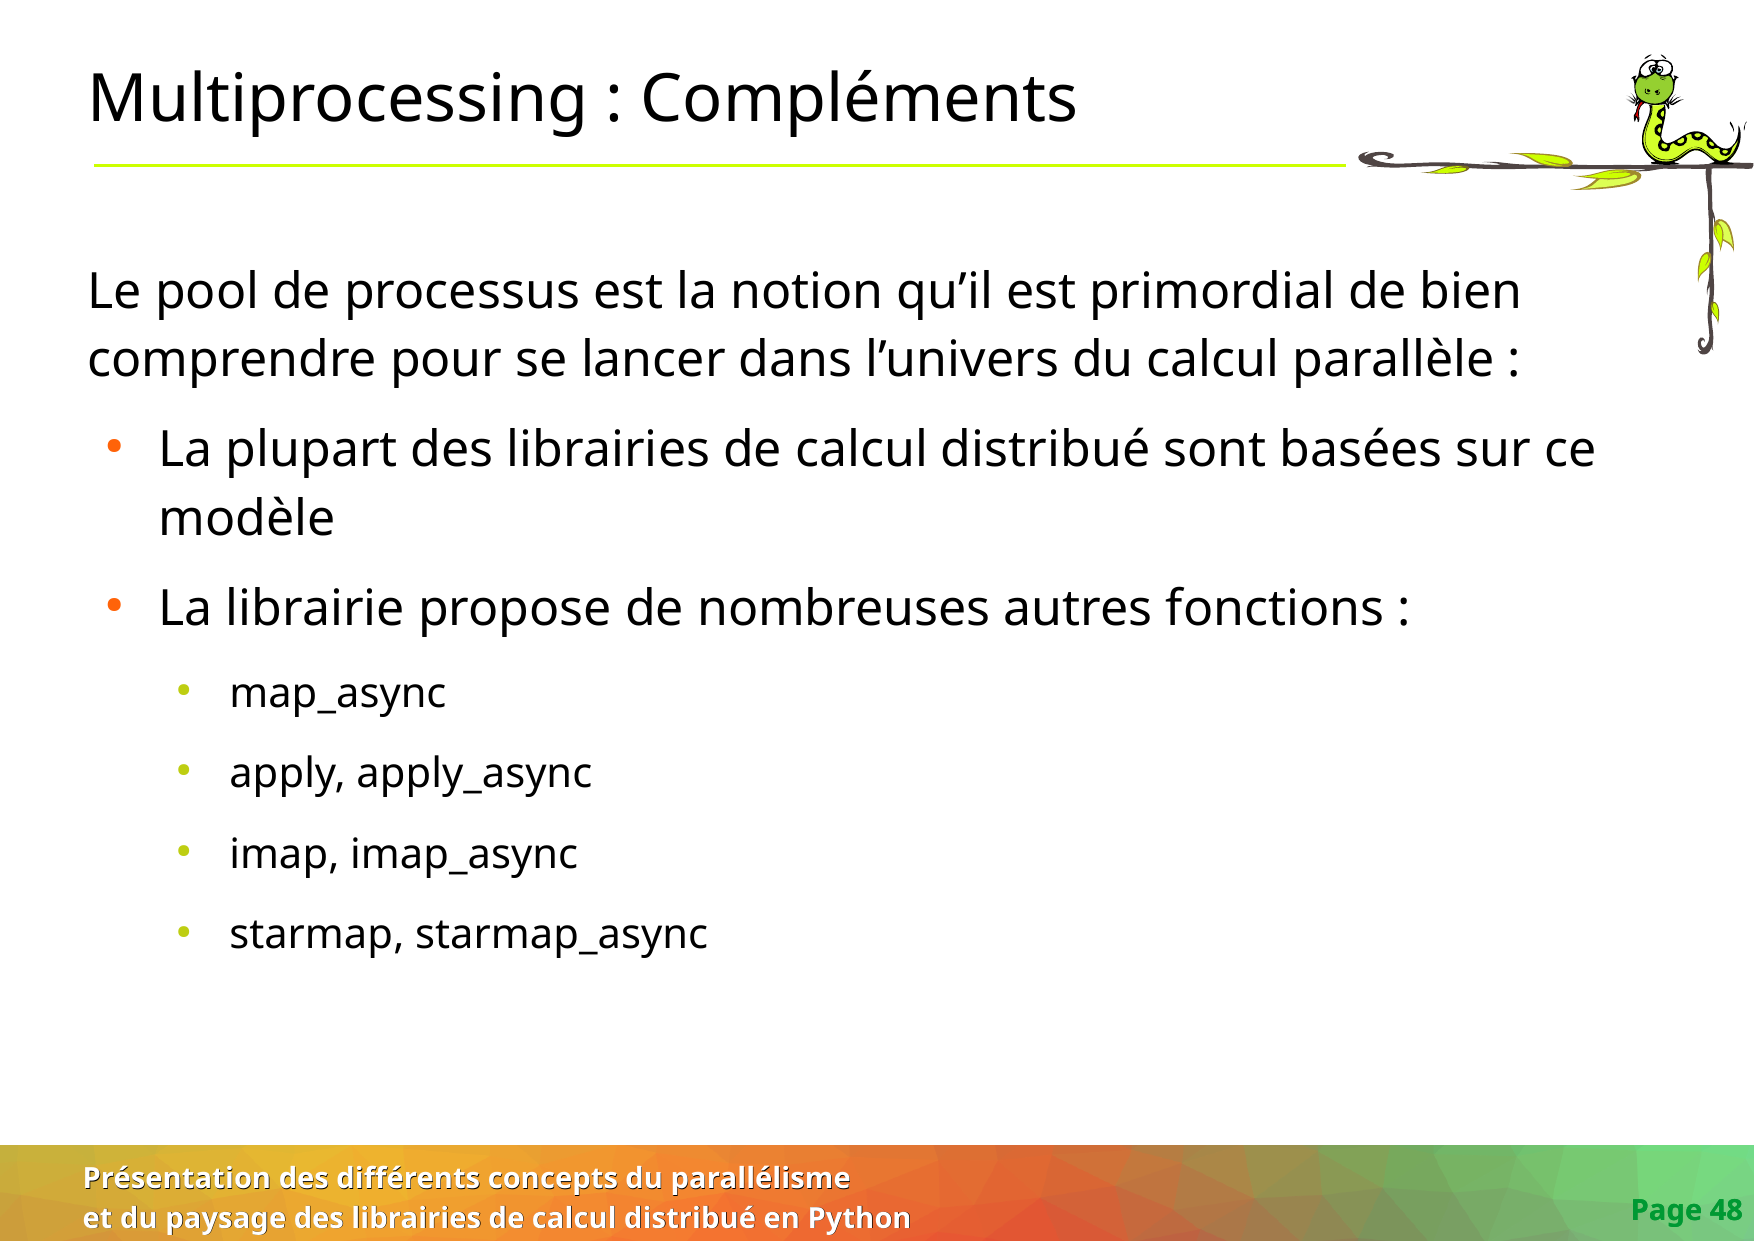

# Multiprocessing : Compléments
Le pool de processus est la notion qu’il est primordial de bien comprendre pour se lancer dans l’univers du calcul parallèle :
La plupart des librairies de calcul distribué sont basées sur ce modèle
La librairie propose de nombreuses autres fonctions :
map_async
apply, apply_async
imap, imap_async
starmap, starmap_async
48